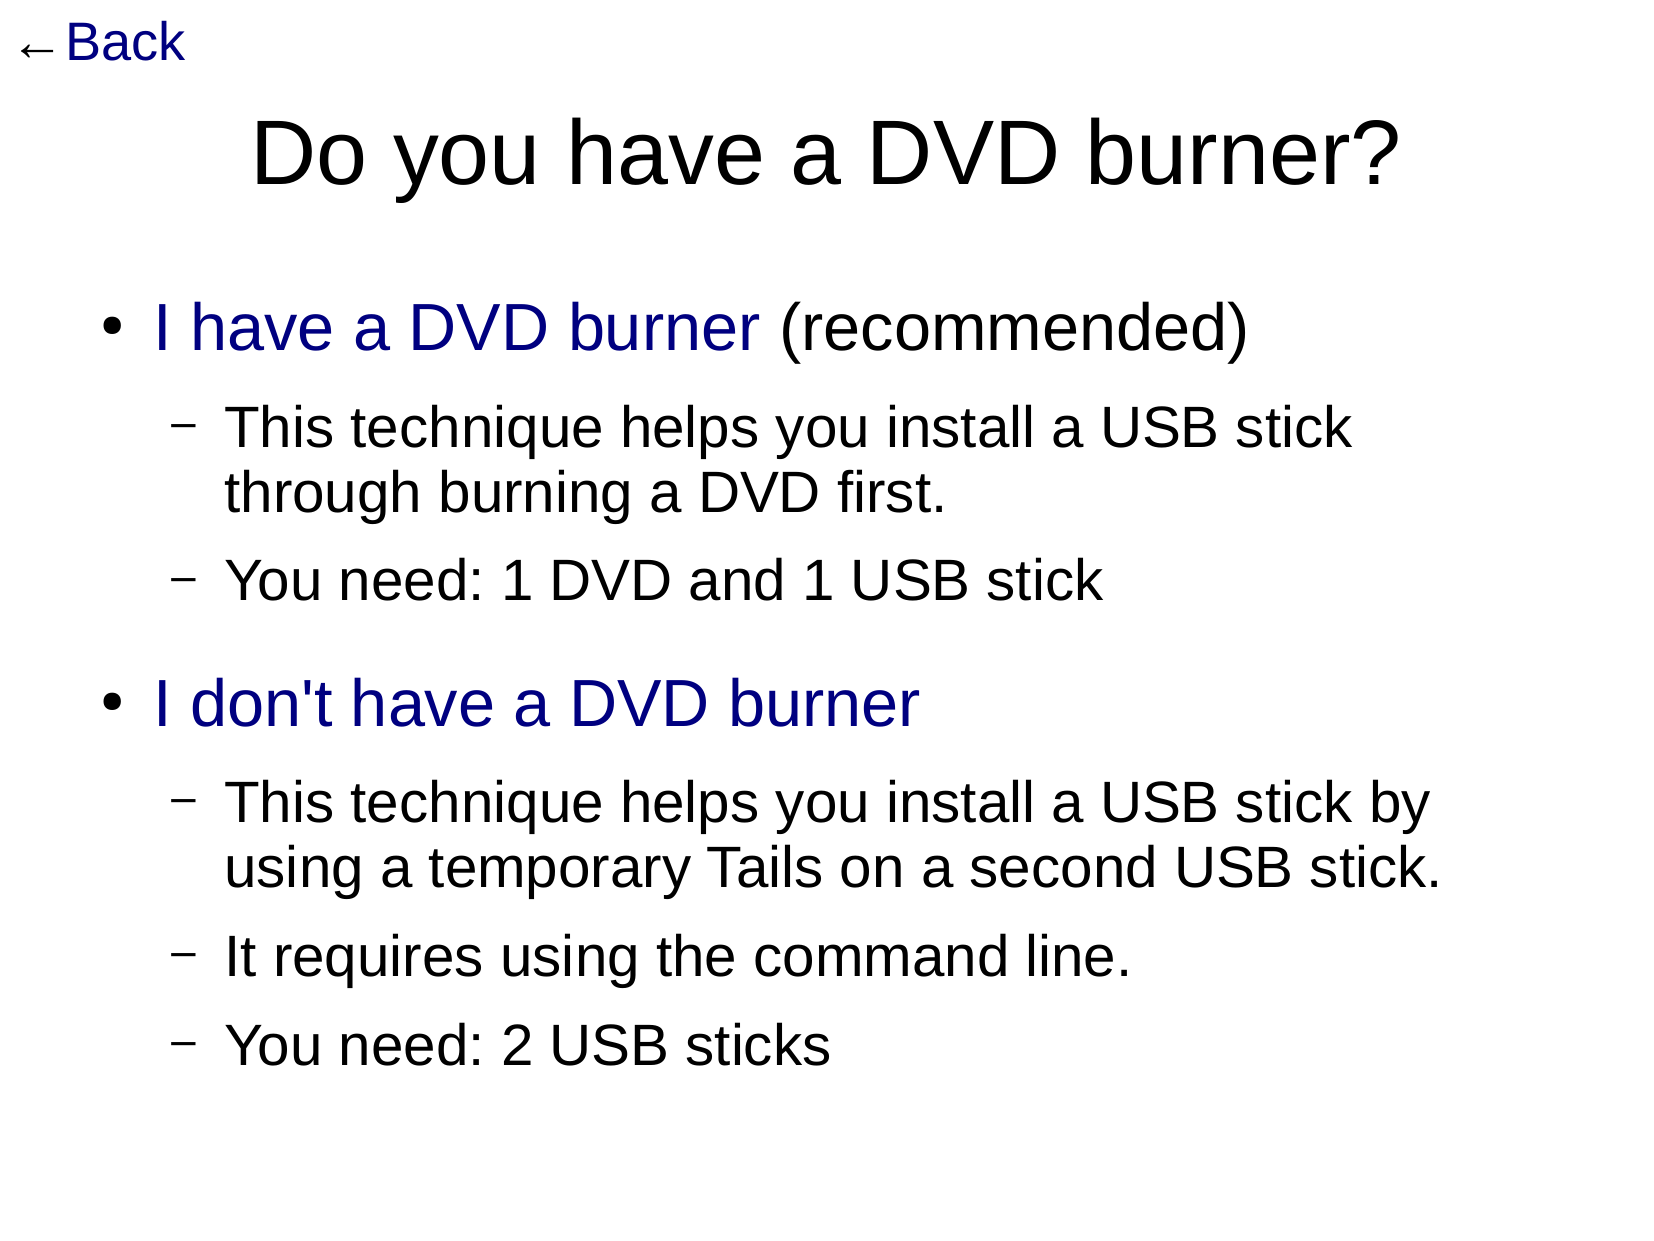

←Back
# Do you have a DVD burner?
I have a DVD burner (recommended)
This technique helps you install a USB stick through burning a DVD first.
You need: 1 DVD and 1 USB stick
I don't have a DVD burner
This technique helps you install a USB stick by using a temporary Tails on a second USB stick.
It requires using the command line.
You need: 2 USB sticks